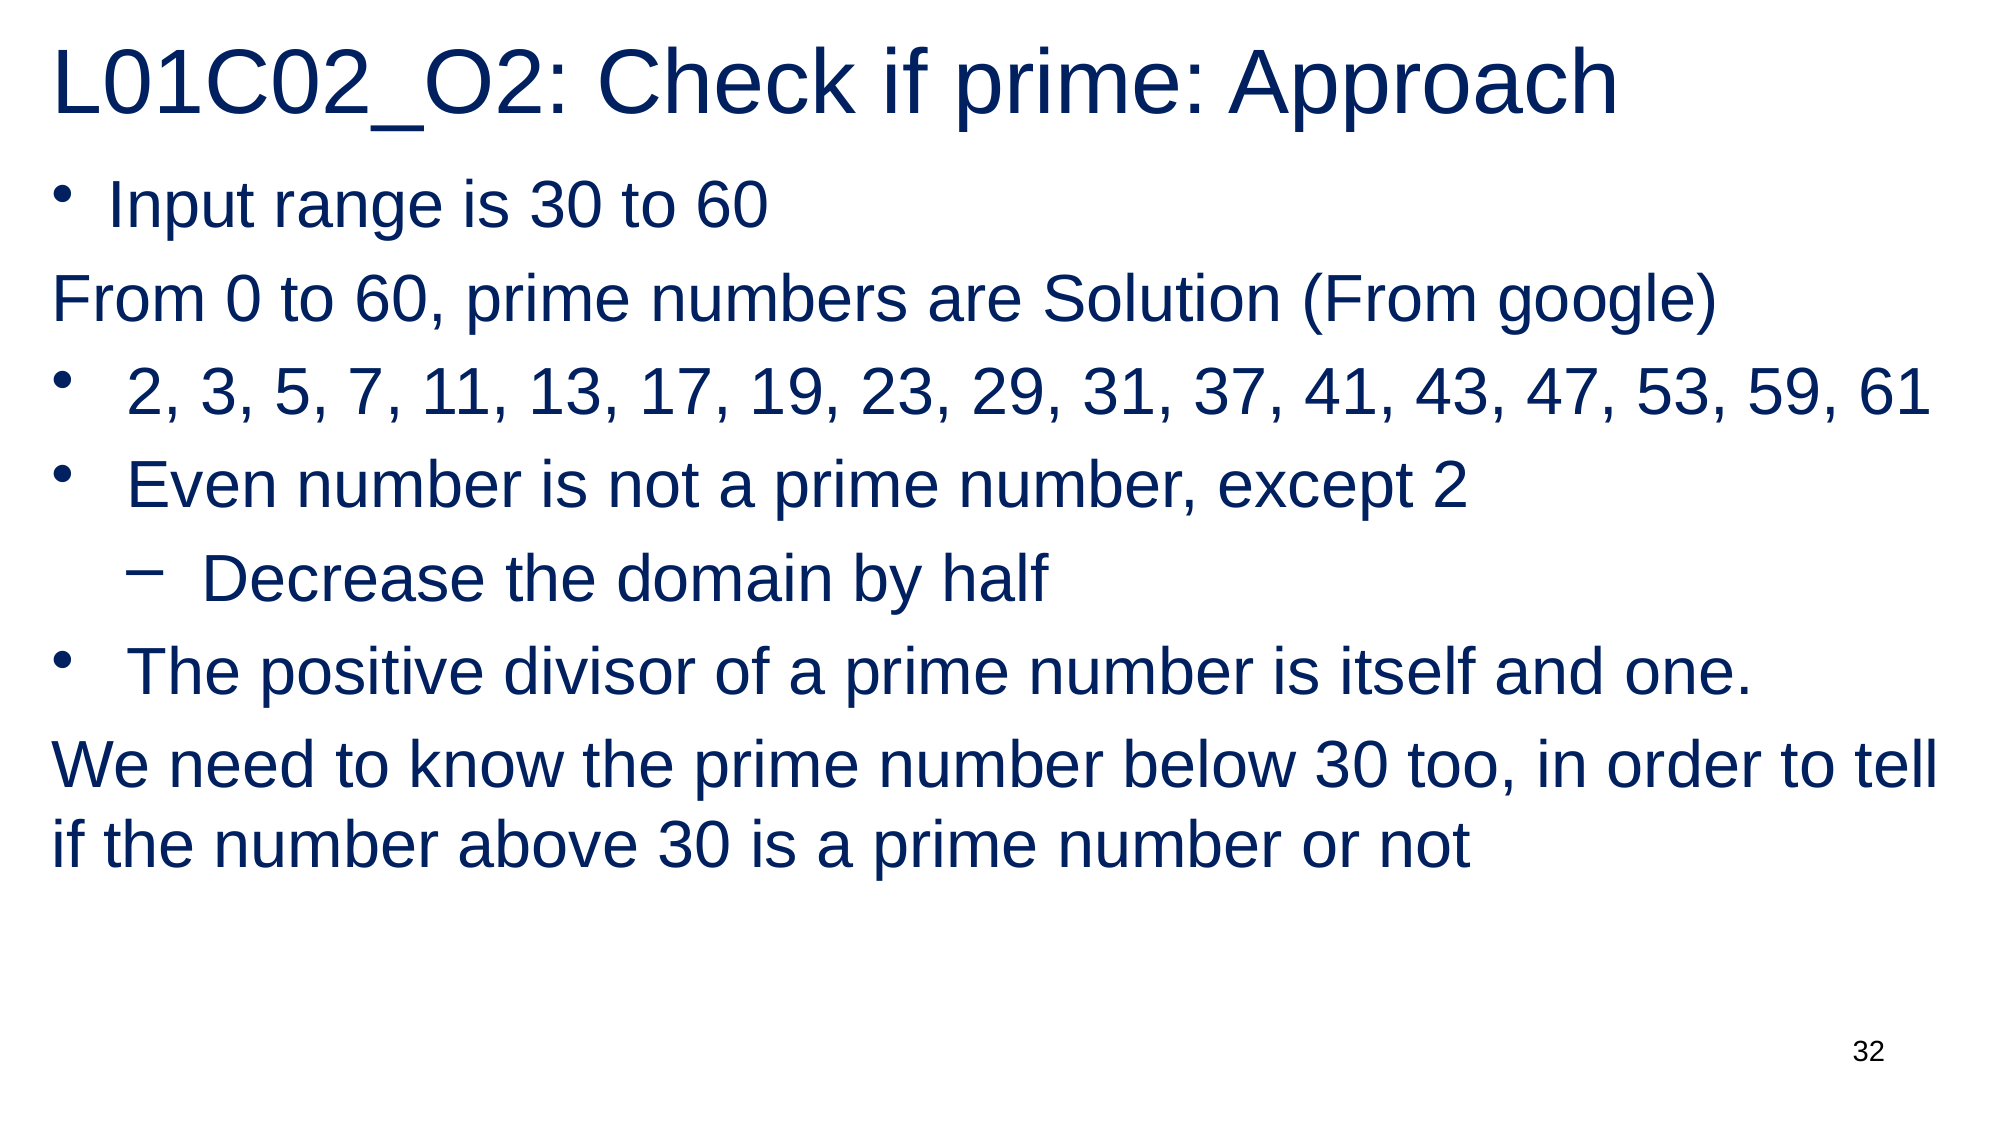

# L01C02_O2: Check if prime: Approach
Input range is 30 to 60
From 0 to 60, prime numbers are Solution (From google)
2, 3, 5, 7, 11, 13, 17, 19, 23, 29, 31, 37, 41, 43, 47, 53, 59, 61
Even number is not a prime number, except 2
Decrease the domain by half
The positive divisor of a prime number is itself and one.
We need to know the prime number below 30 too, in order to tell if the number above 30 is a prime number or not